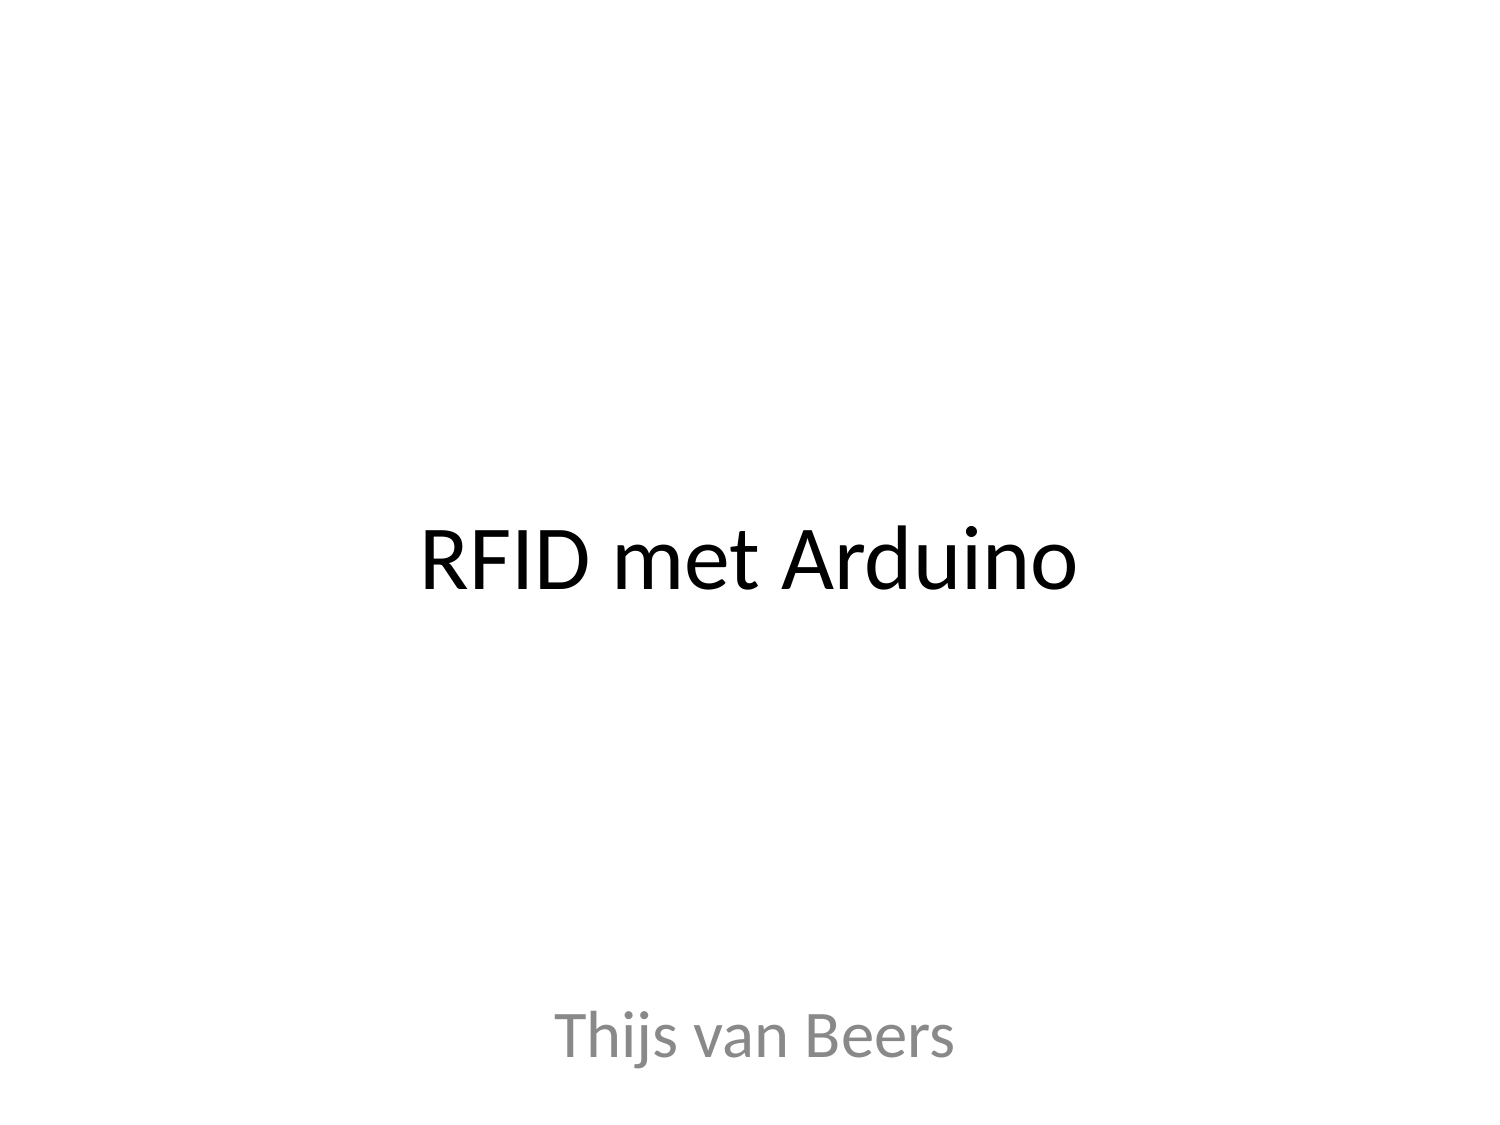

# RFID met Arduino
Thijs van Beers